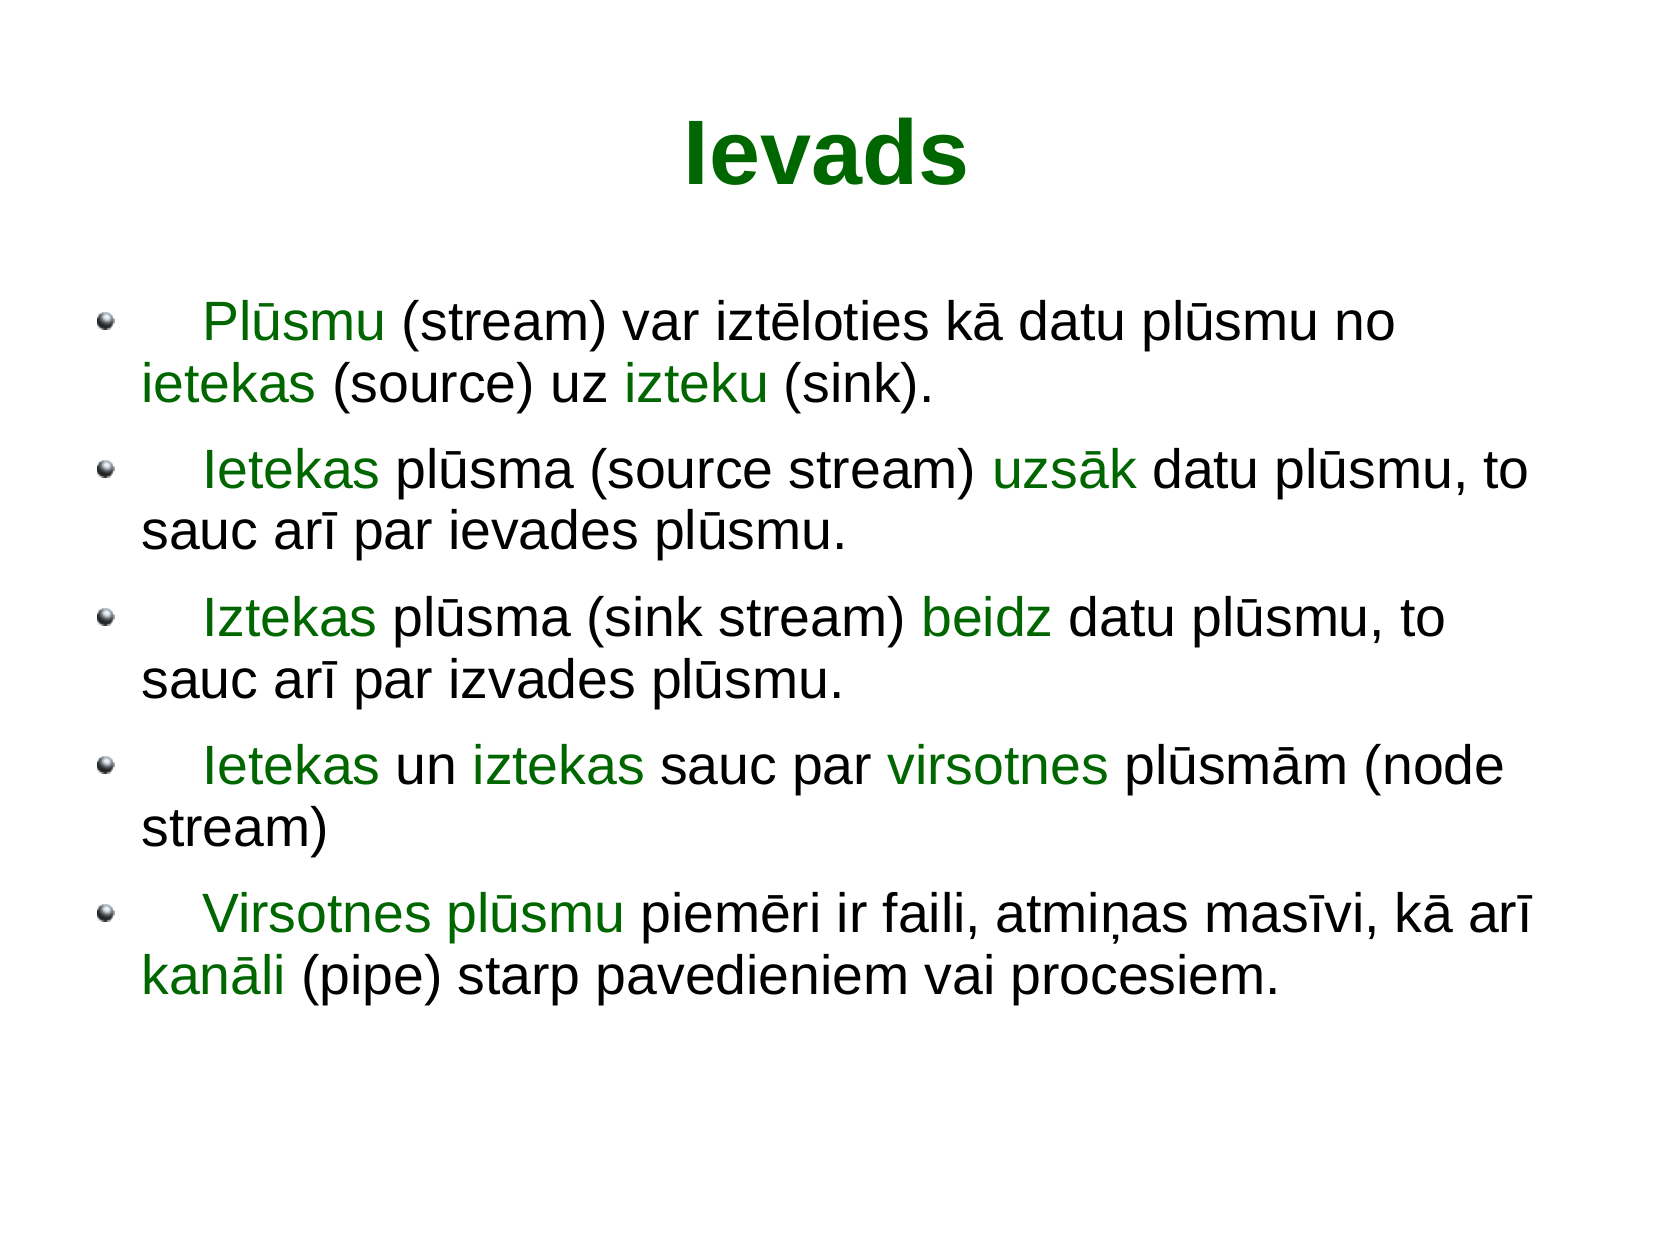

# Ievads
 Plūsmu (stream) var iztēloties kā datu plūsmu no ietekas (source) uz izteku (sink).
 Ietekas plūsma (source stream) uzsāk datu plūsmu, to sauc arī par ievades plūsmu.
 Iztekas plūsma (sink stream) beidz datu plūsmu, to sauc arī par izvades plūsmu.
 Ietekas un iztekas sauc par virsotnes plūsmām (node stream)
 Virsotnes plūsmu piemēri ir faili, atmiņas masīvi, kā arī kanāli (pipe) starp pavedieniem vai procesiem.